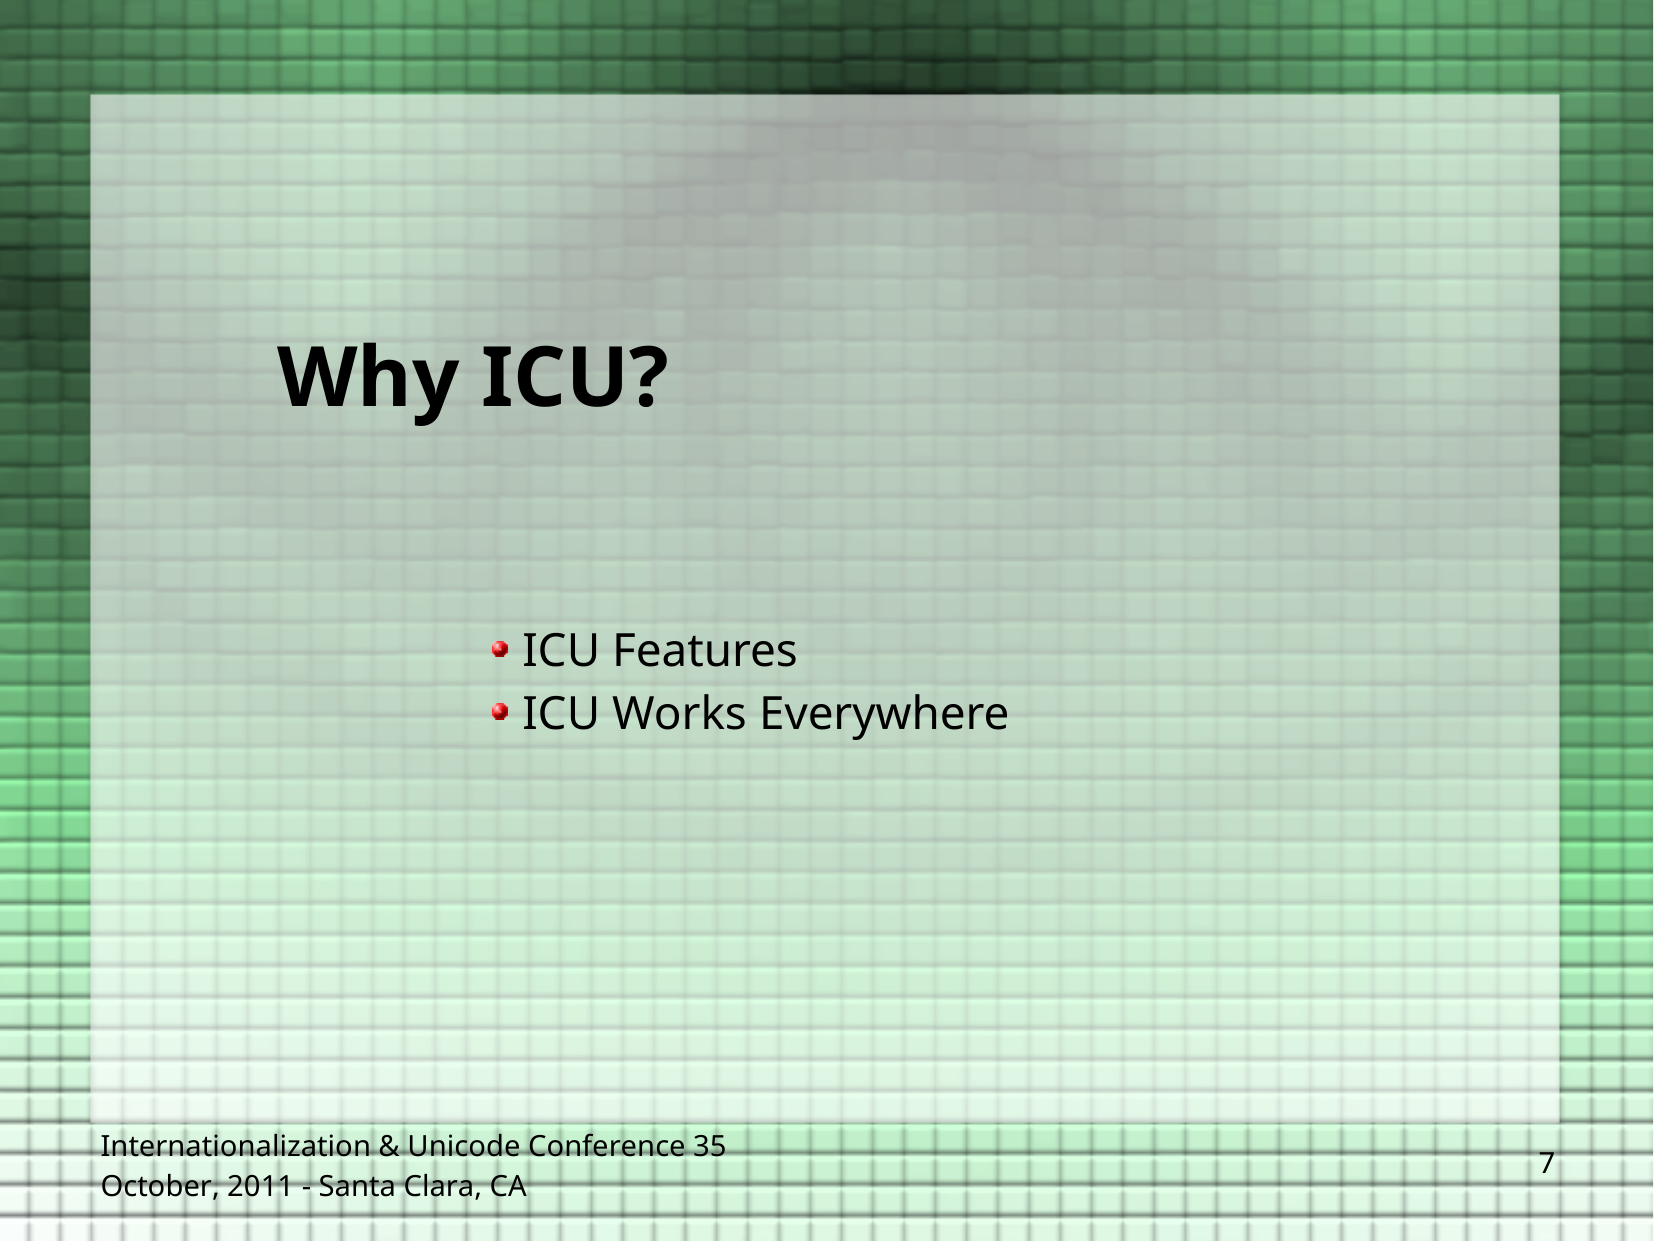

Why ICU?
ICU Features
ICU Works Everywhere